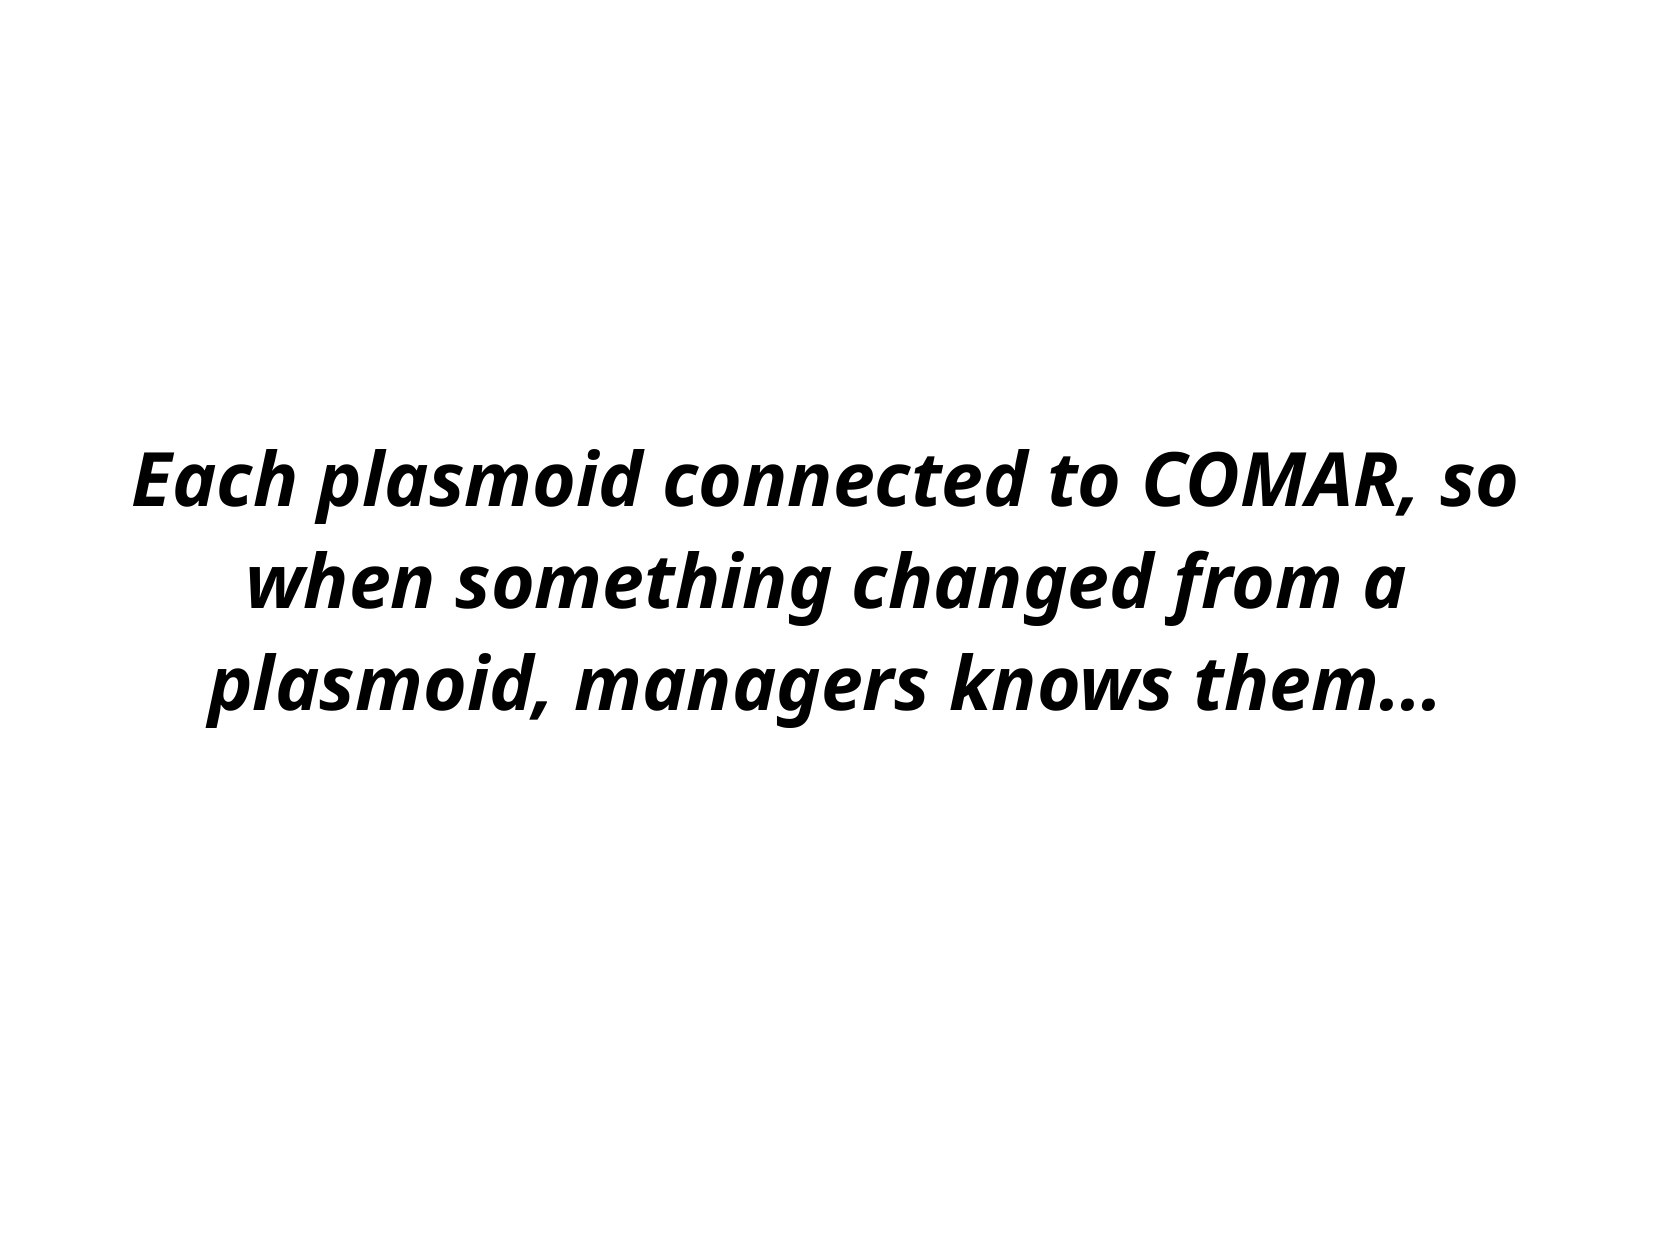

# Each plasmoid connected to COMAR, so when something changed from a plasmoid, managers knows them...